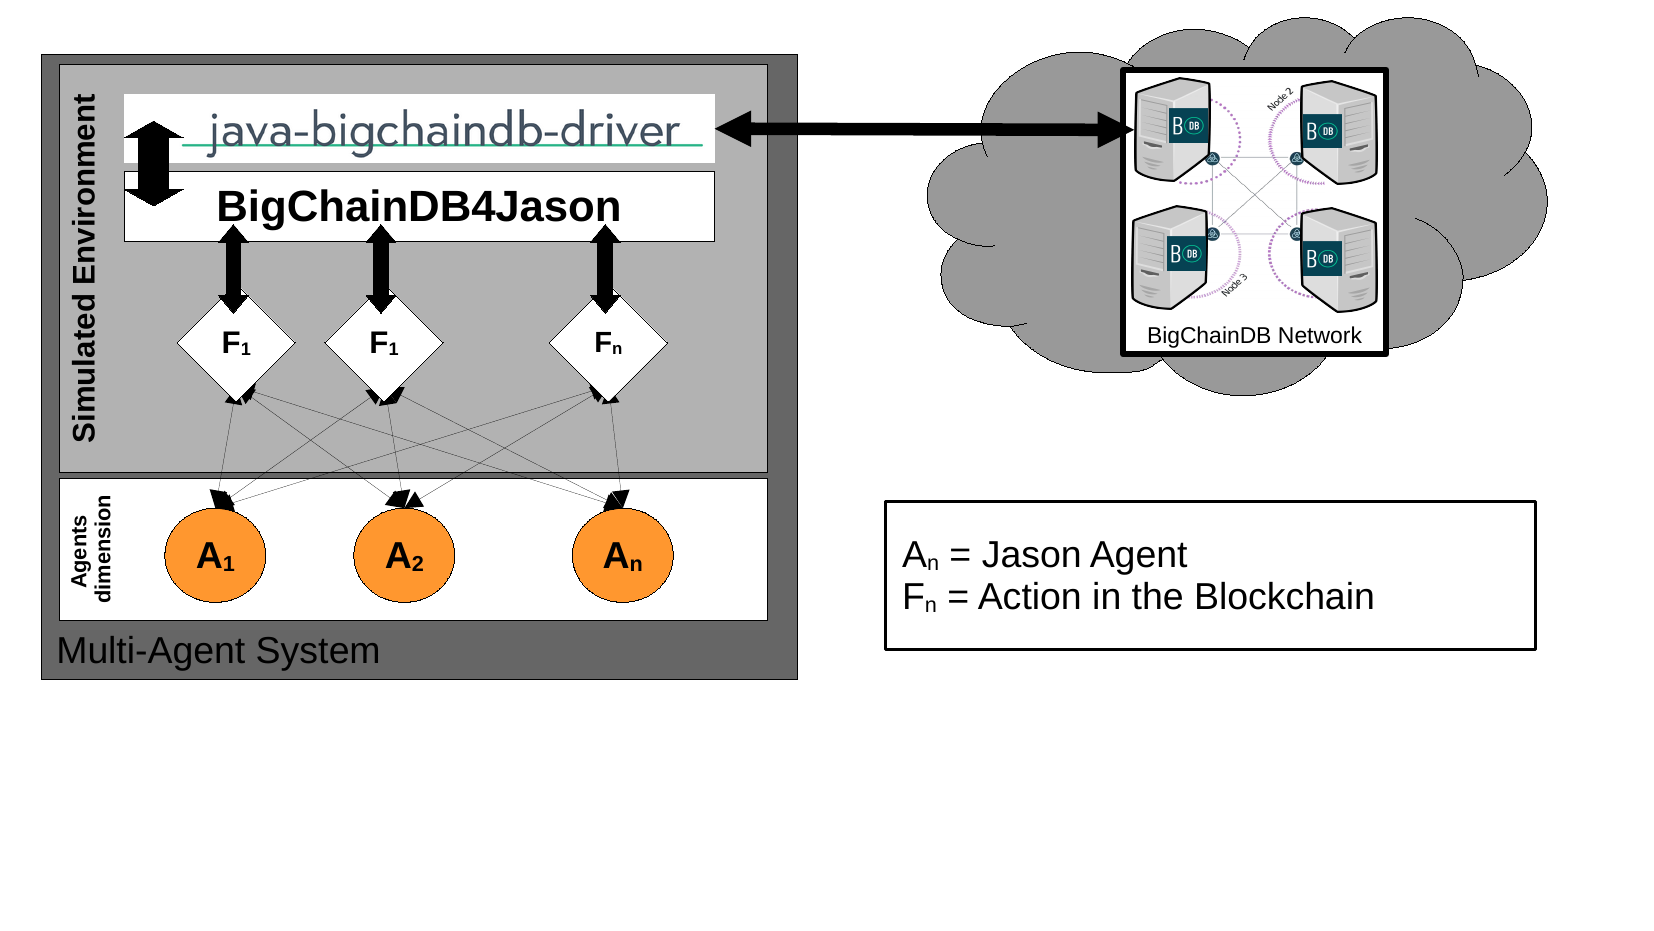

Simulated Environment
Multi-Agent System
BigChainDB Network
Agents
dimension
A1
A2
An
BigChainDB4Jason
F1
F1
Fn
An = Jason Agent
Fn = Action in the Blockchain